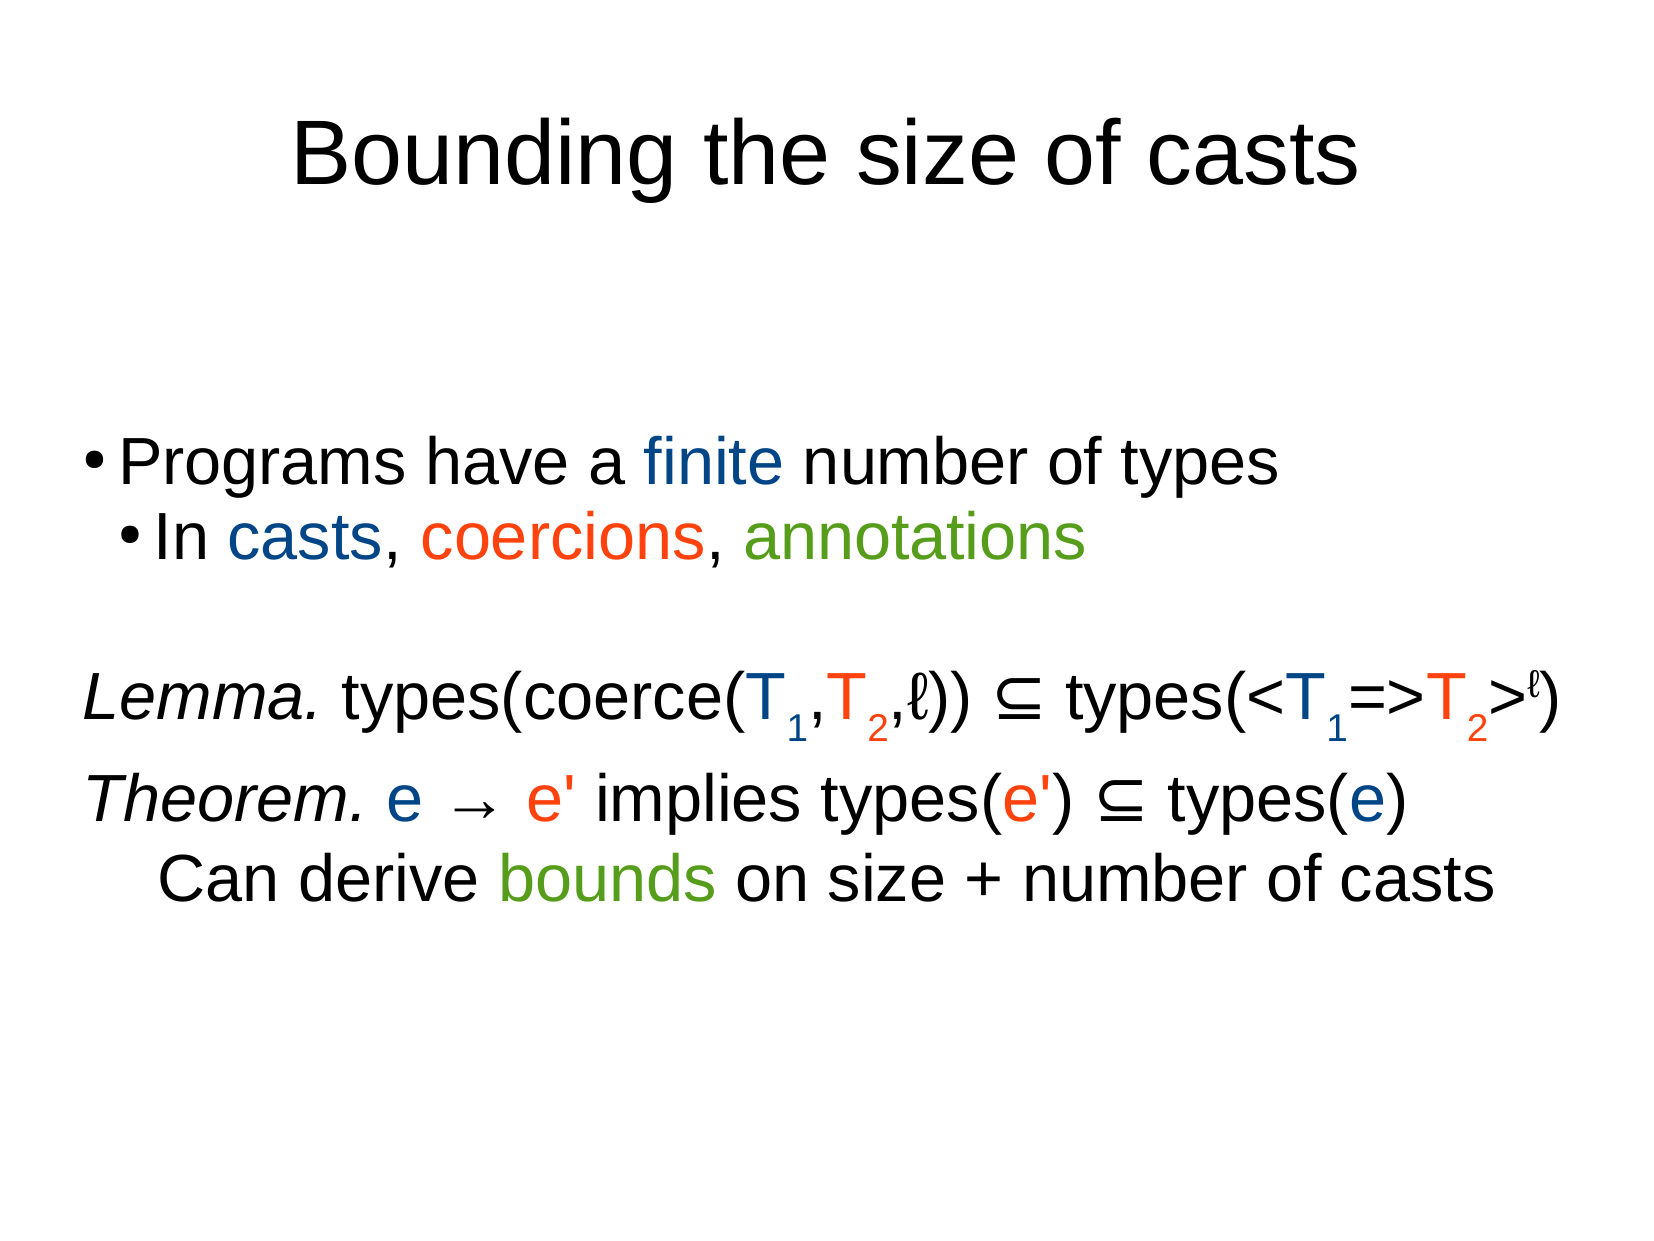

Bounding the size of casts
# Programs have a finite number of types
In casts, coercions, annotations
Lemma. types(coerce(T1,T2,ℓ)) ⊆ types(<T1=>T2>ℓ)
Theorem. e → e' implies types(e') ⊆ types(e)
	Can derive bounds on size + number of casts